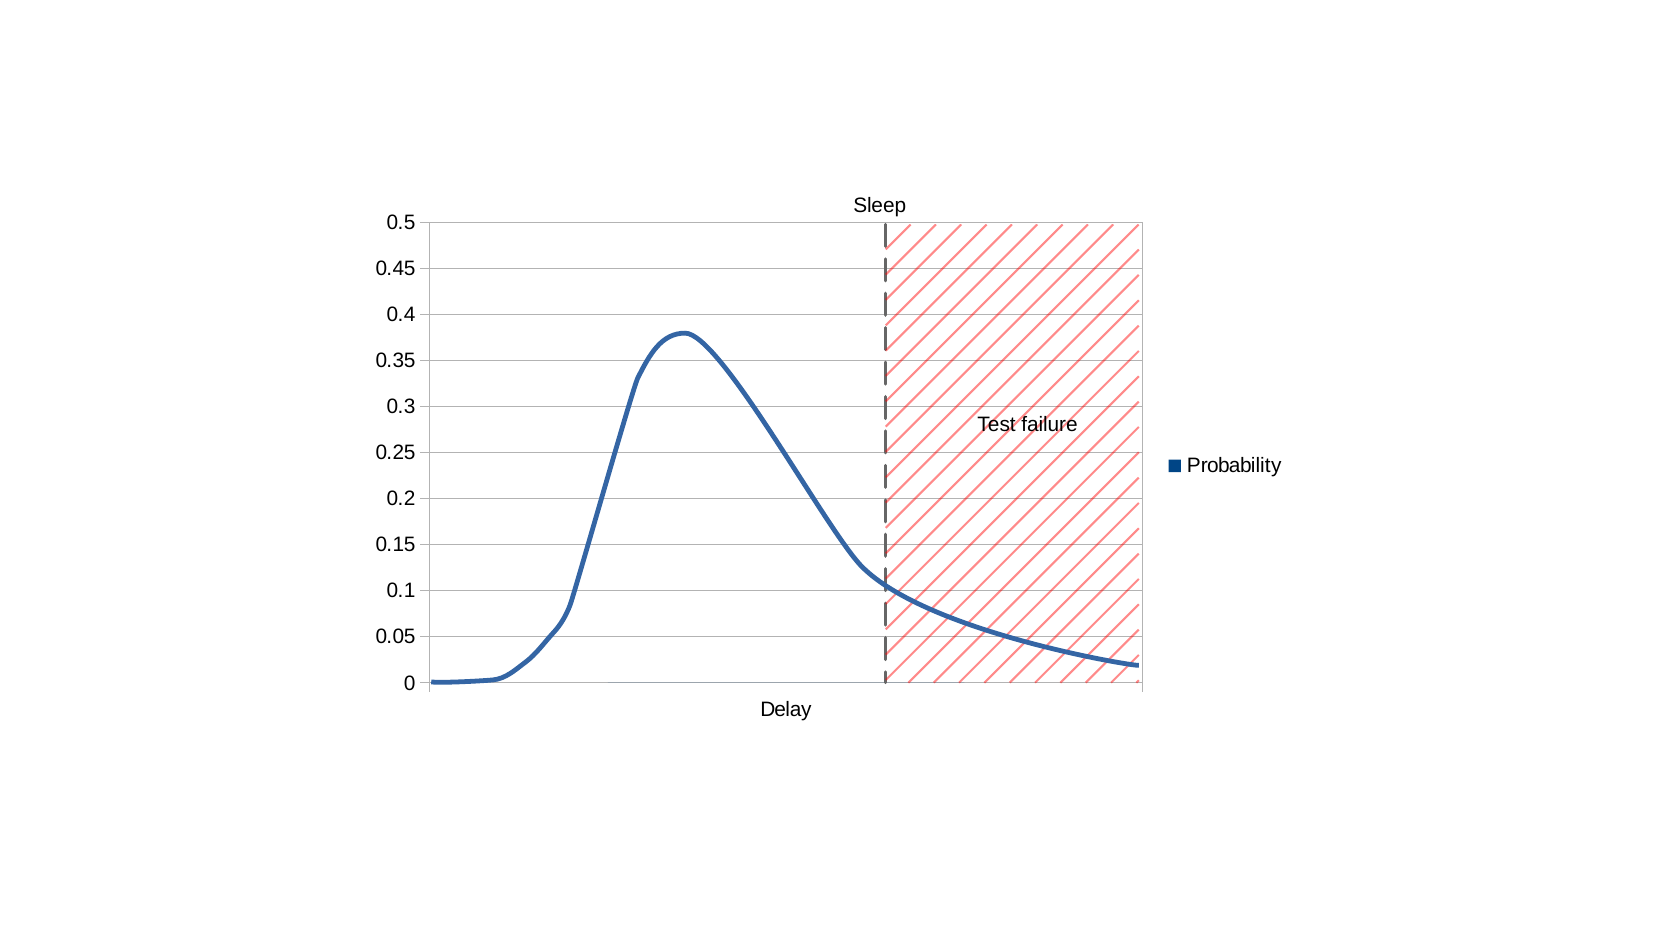

Sleep
### Chart
| Category | Probability |
|---|---|
| Delay | 0.0 |
Test failure